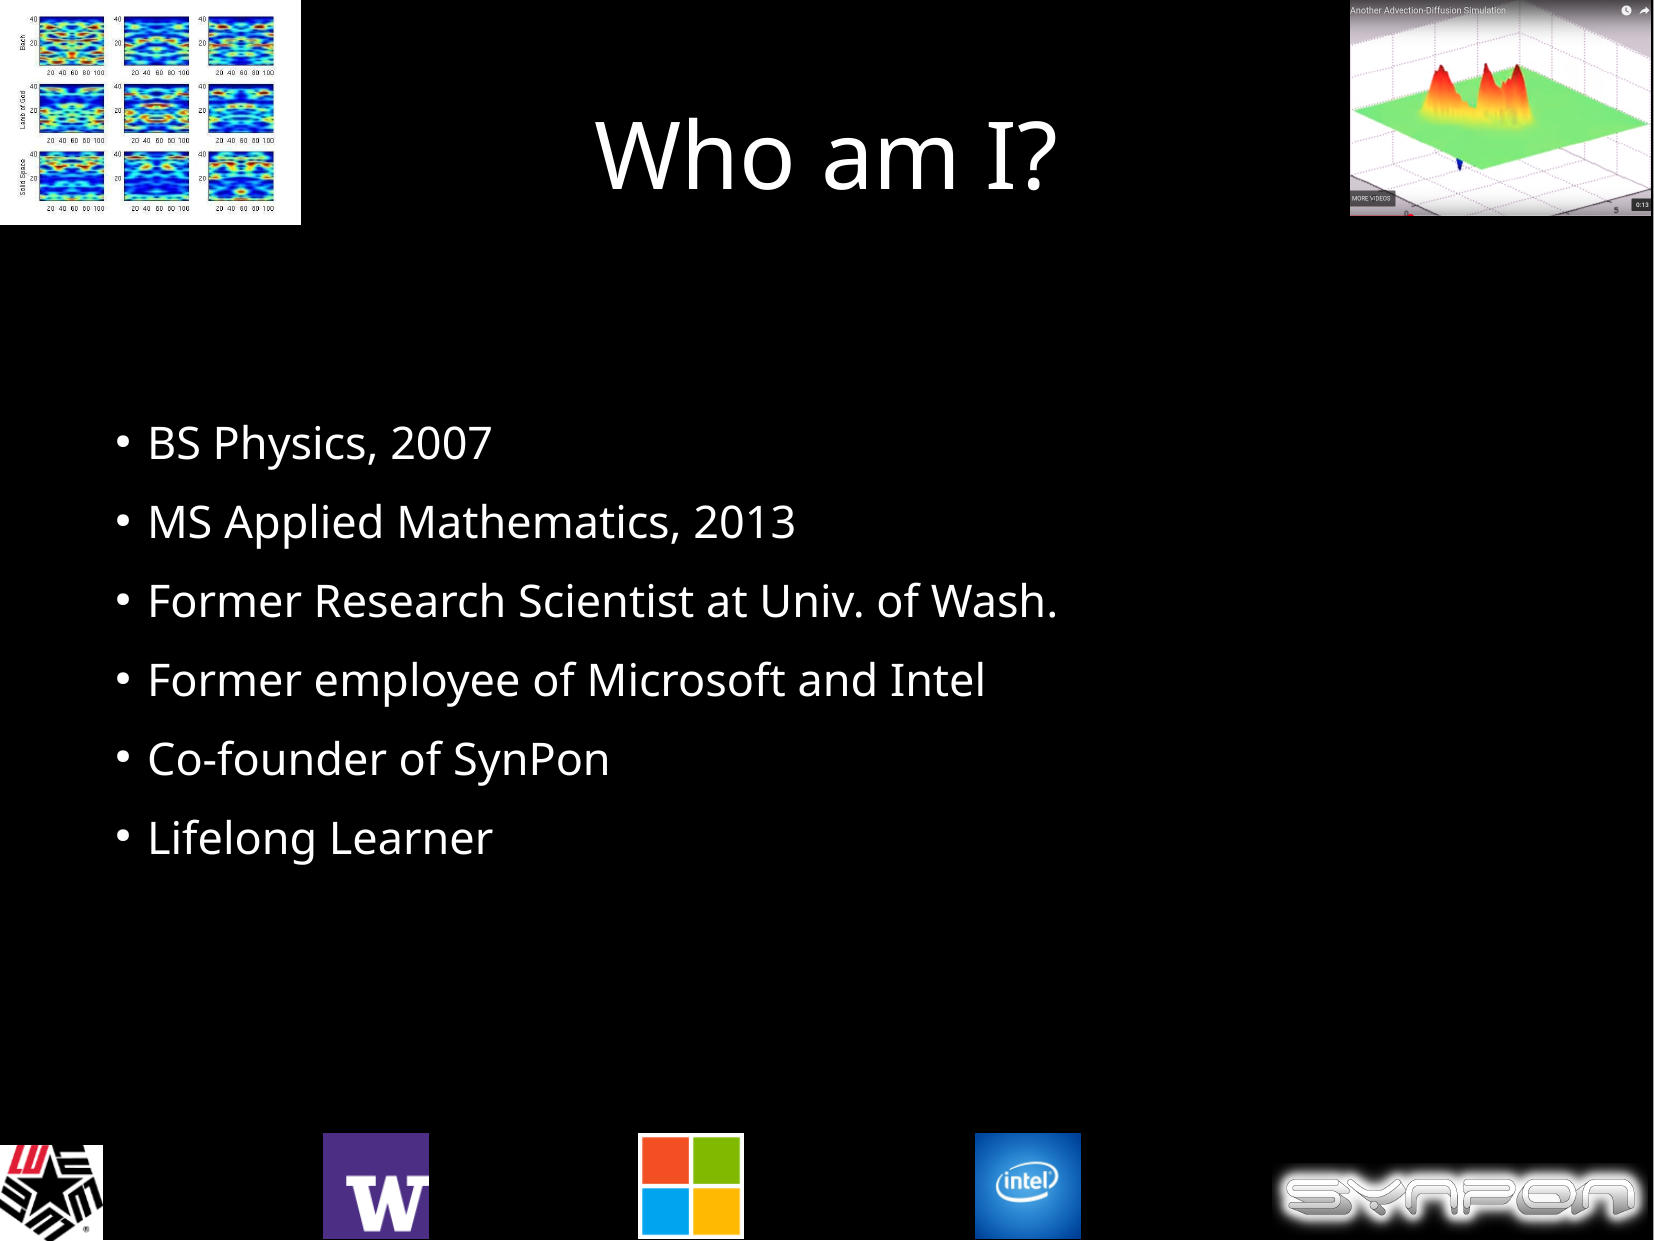

# Who am I?
BS Physics, 2007
MS Applied Mathematics, 2013
Former Research Scientist at Univ. of Wash.
Former employee of Microsoft and Intel
Co-founder of SynPon
Lifelong Learner